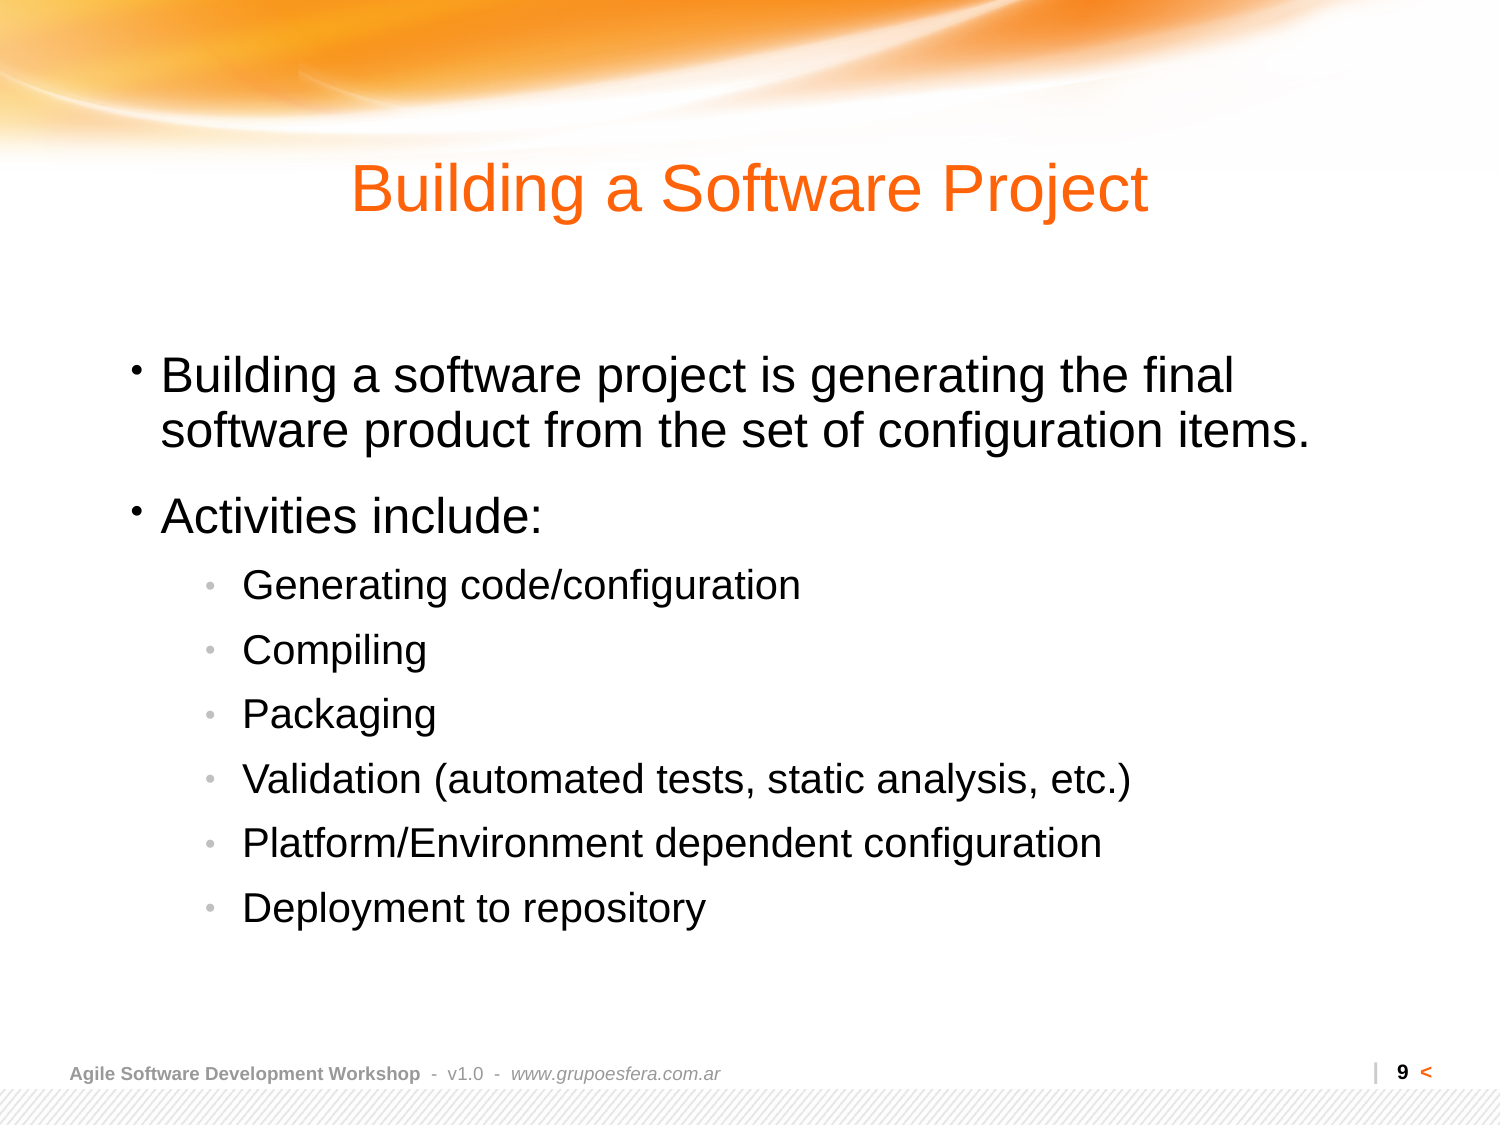

# Building a Software Project
Building a software project is generating the final software product from the set of configuration items.
Activities include:
Generating code/configuration
Compiling
Packaging
Validation (automated tests, static analysis, etc.)
Platform/Environment dependent configuration
Deployment to repository